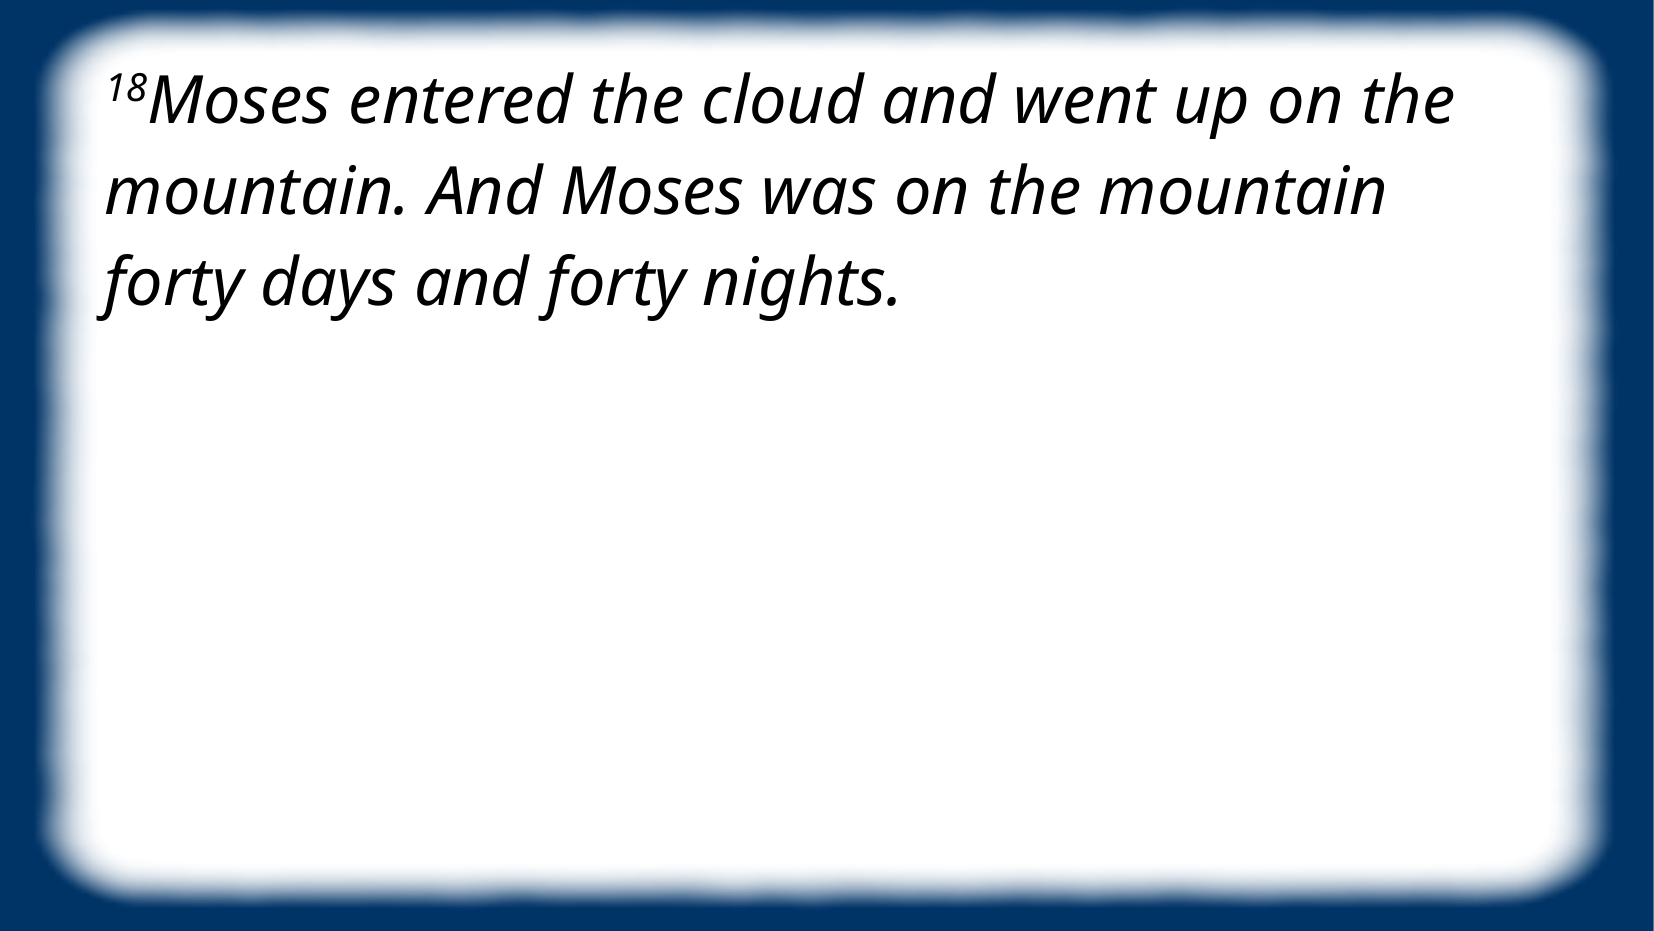

18Moses entered the cloud and went up on the mountain. And Moses was on the mountain forty days and forty nights.